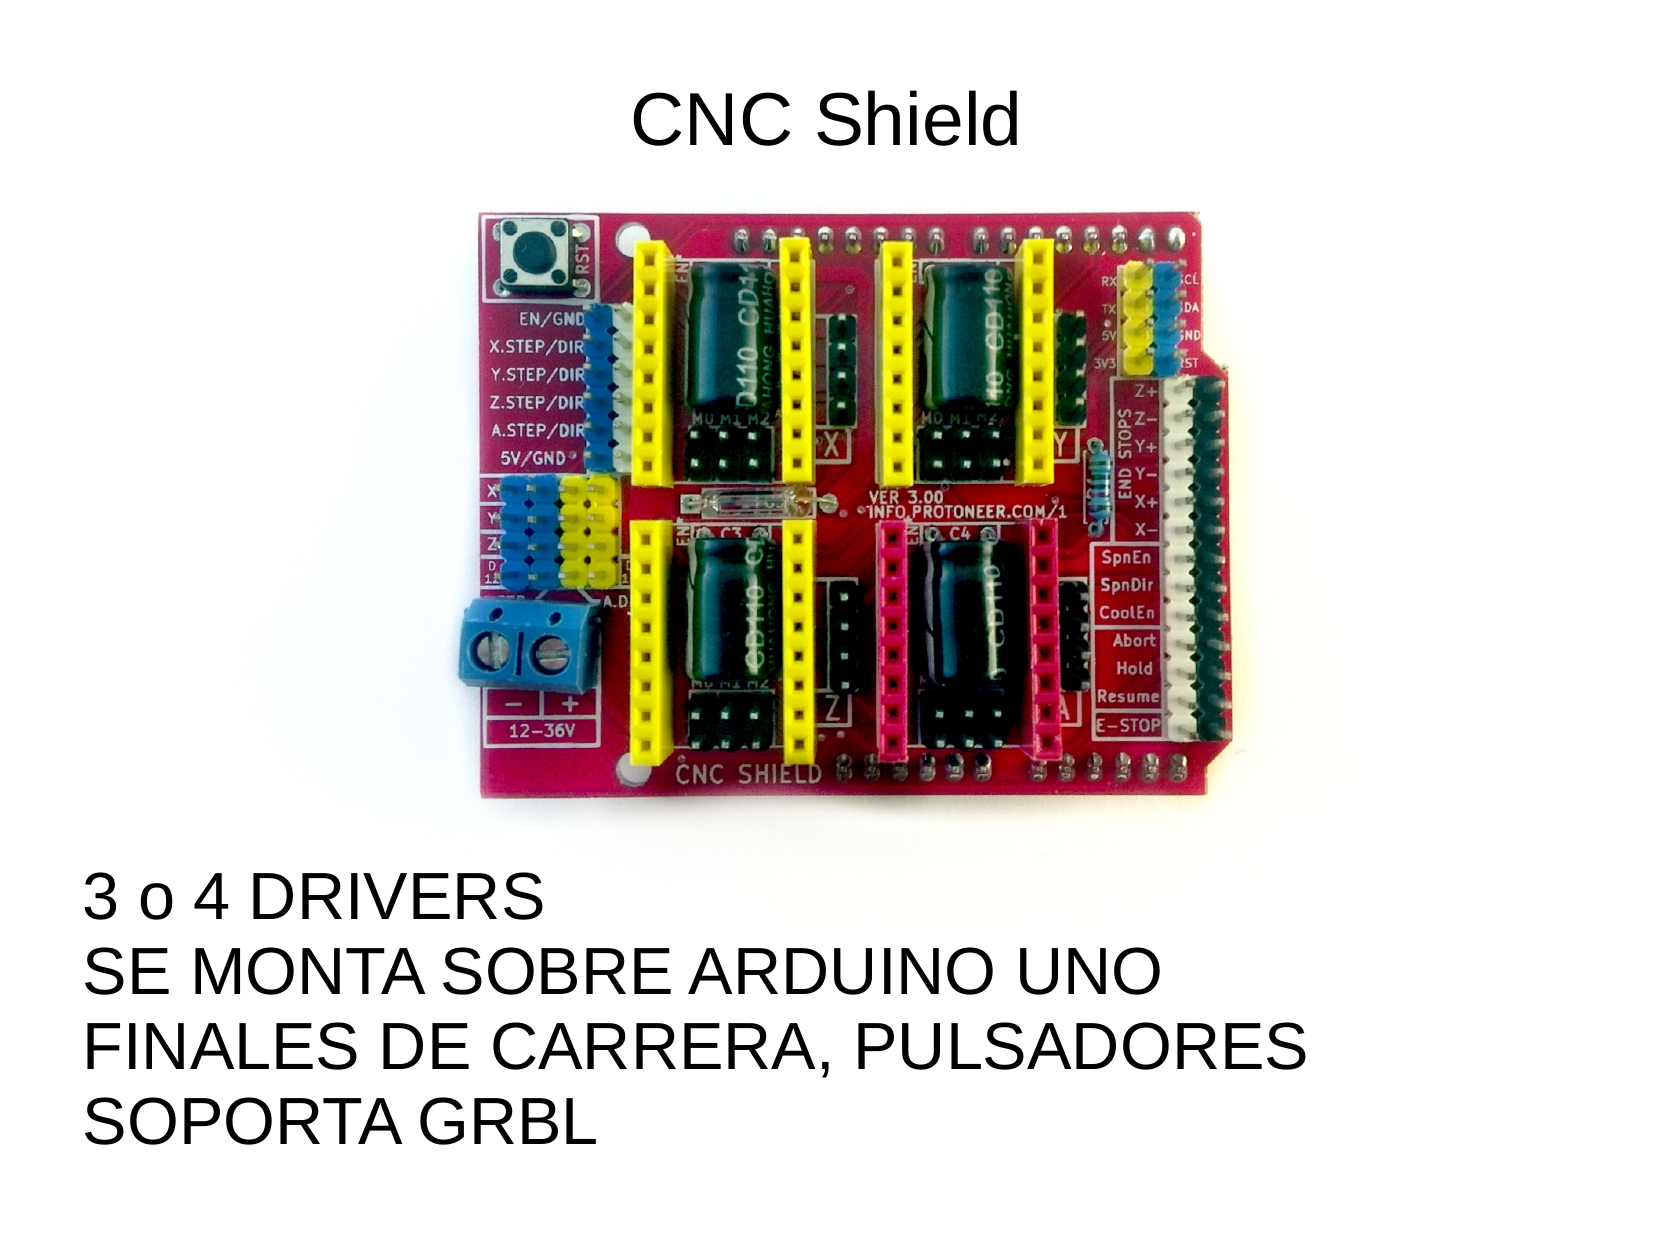

# CNC Shield
3 o 4 DRIVERS
SE MONTA SOBRE ARDUINO UNO
FINALES DE CARRERA, PULSADORES
SOPORTA GRBL